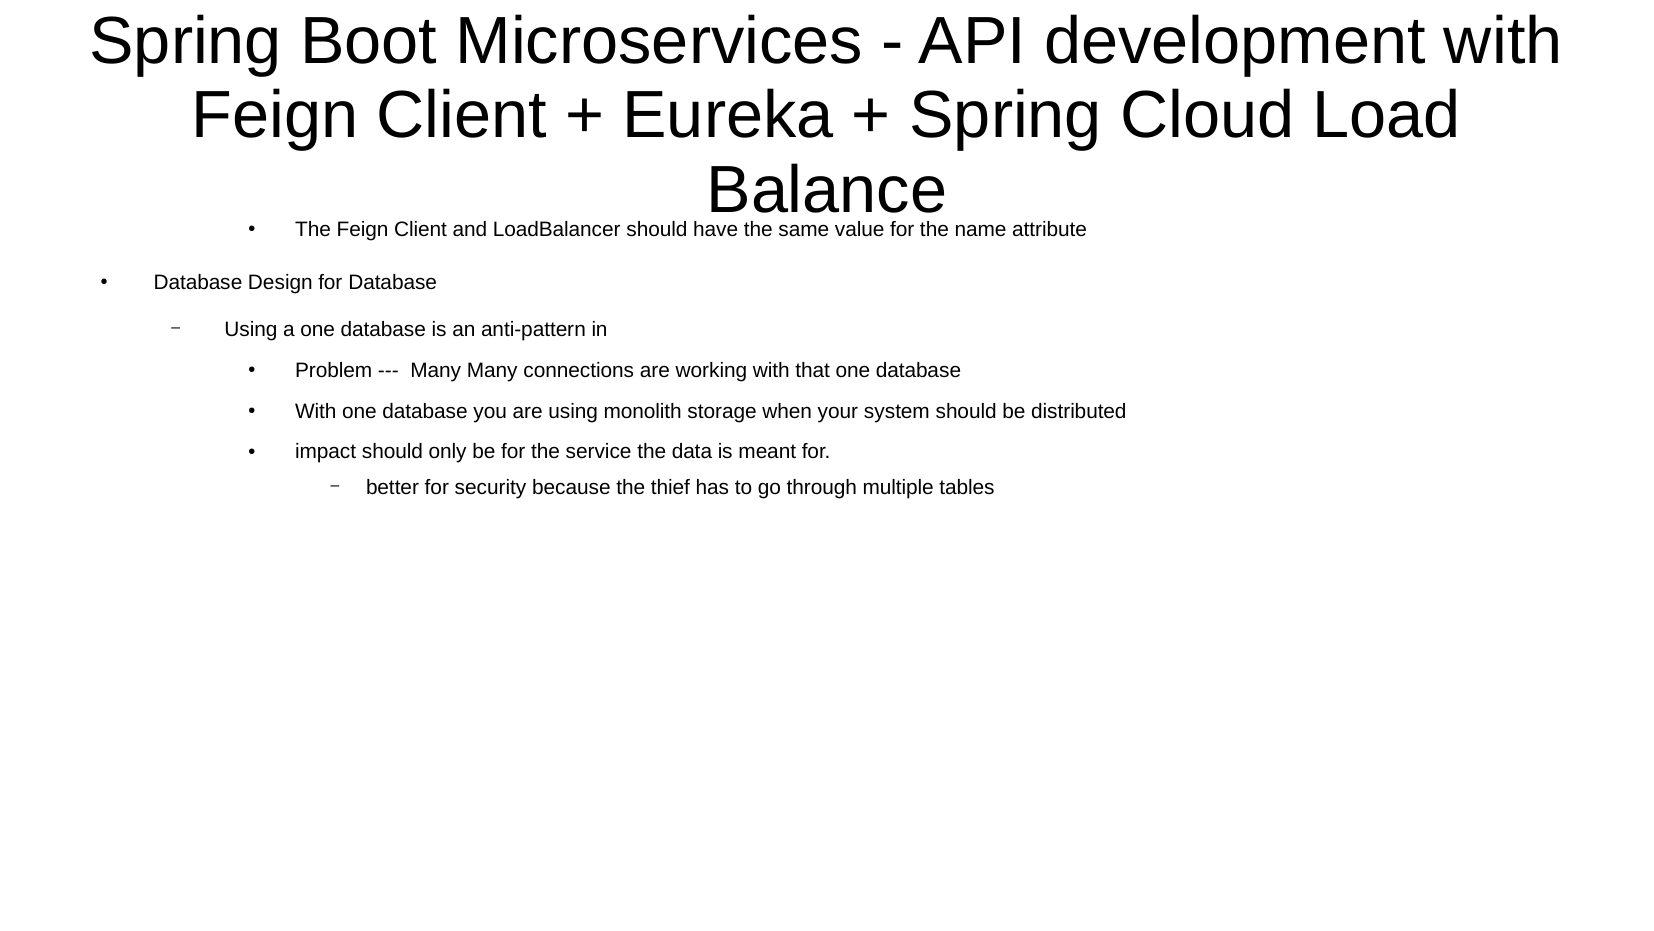

# Spring Boot Microservices - API development with Feign Client + Eureka + Spring Cloud Load Balance
The Feign Client and LoadBalancer should have the same value for the name attribute
Database Design for Database
Using a one database is an anti-pattern in
Problem --- Many Many connections are working with that one database
With one database you are using monolith storage when your system should be distributed
impact should only be for the service the data is meant for.
better for security because the thief has to go through multiple tables